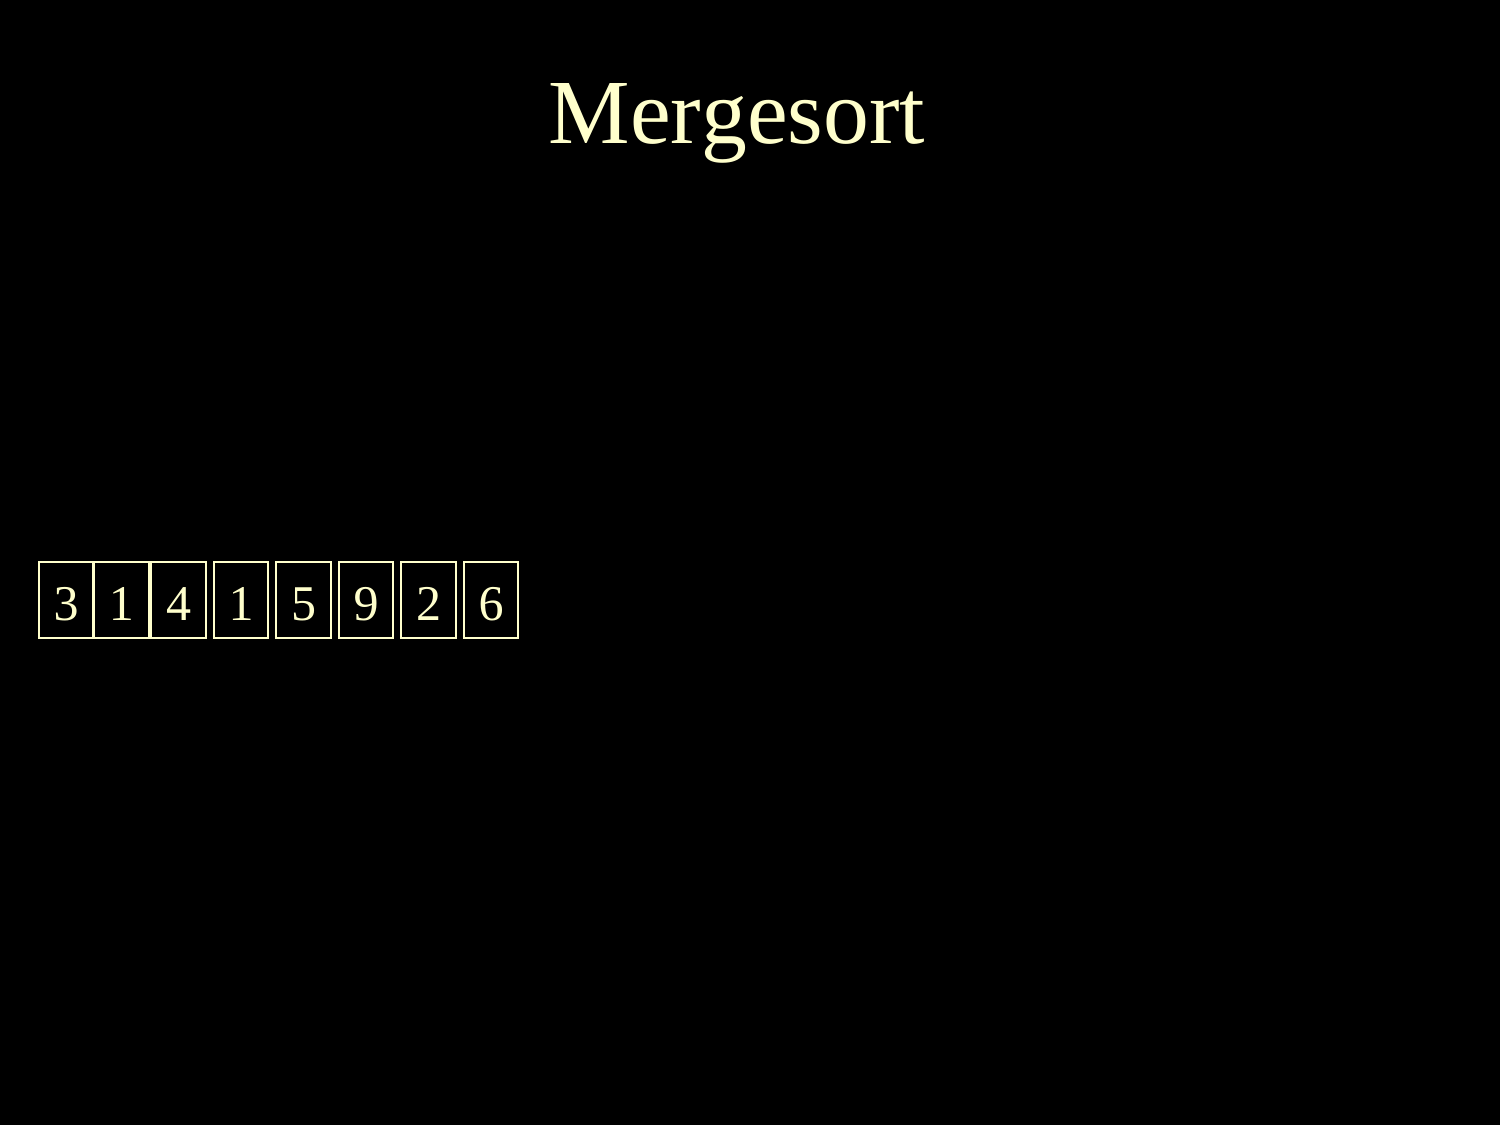

# Mergesort
3
1
4
1
5
9
2
6